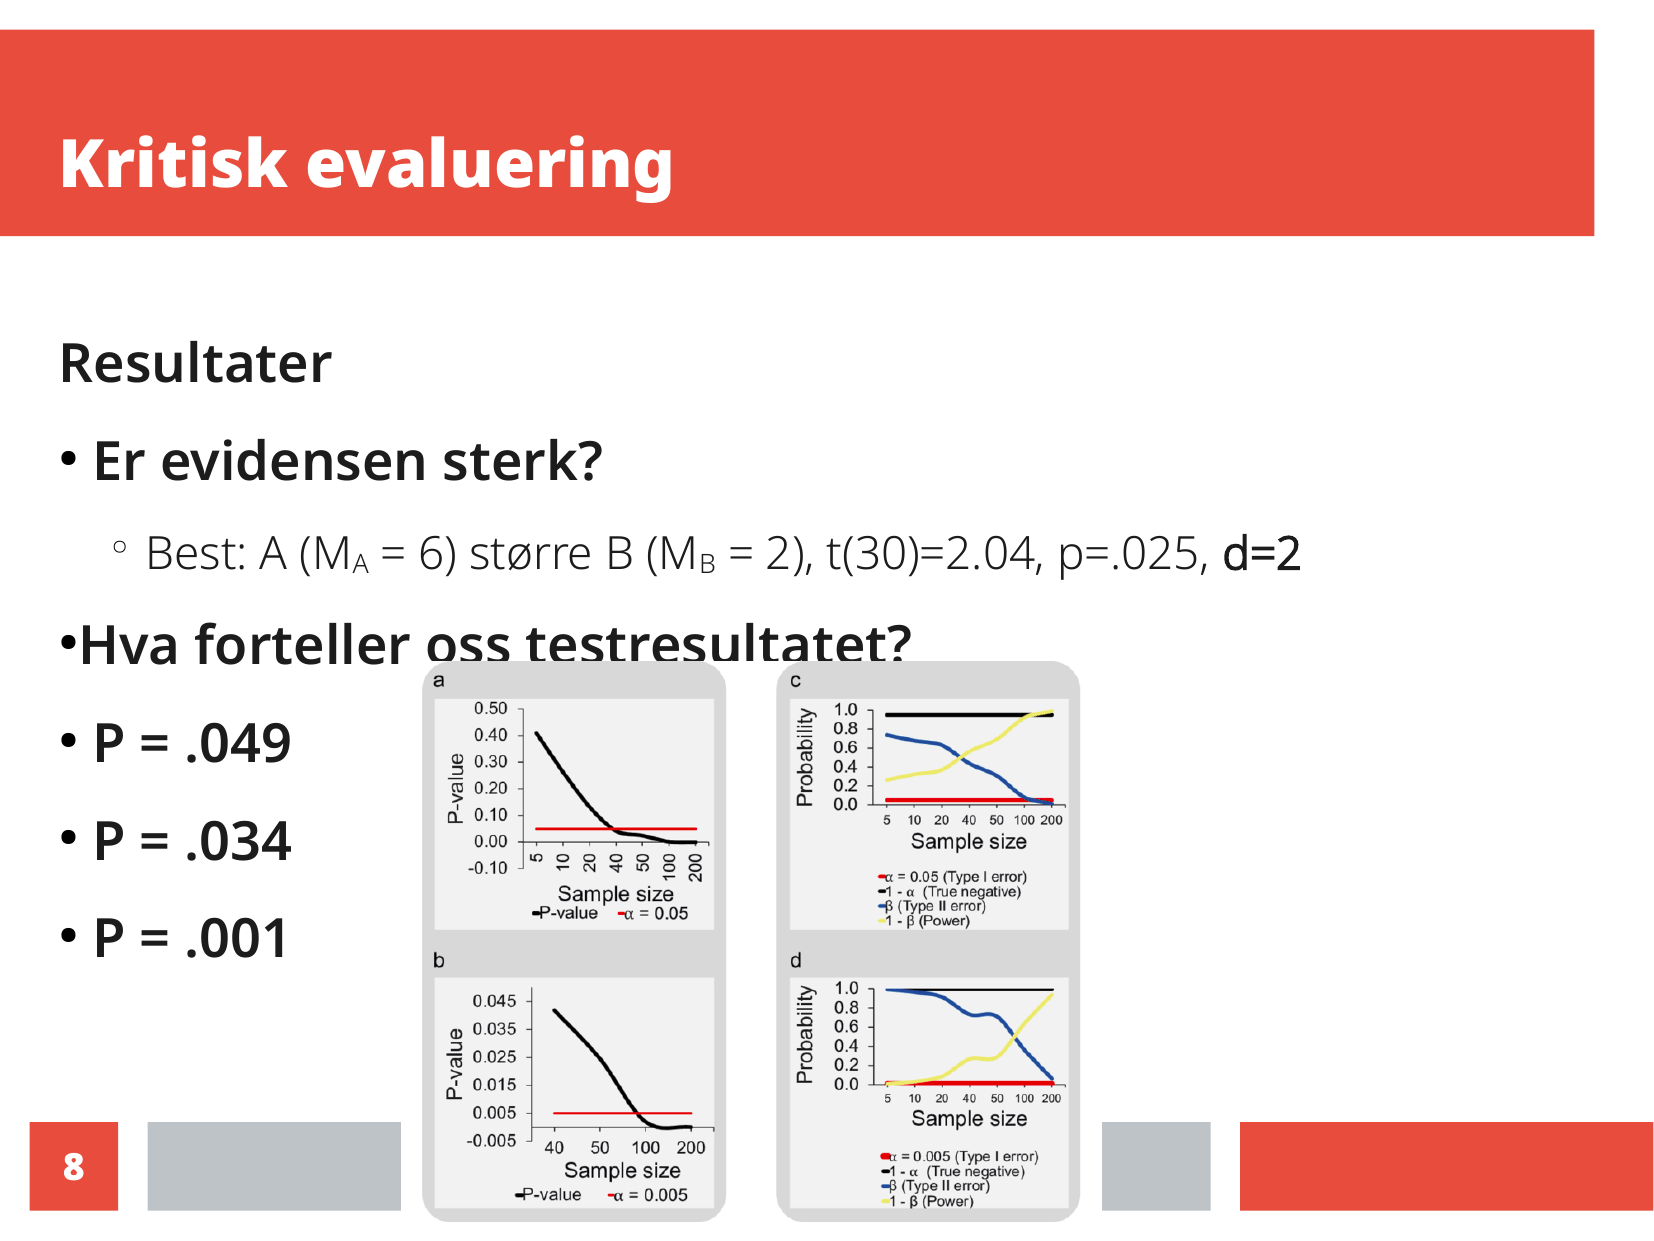

# Kritisk evaluering
Resultater
 Er evidensen sterk?
 Best: A (MA = 6) større B (MB = 2), t(30)=2.04, p=.025, d=2
Hva forteller oss testresultatet?
 P = .049
 P = .034
 P = .001
8